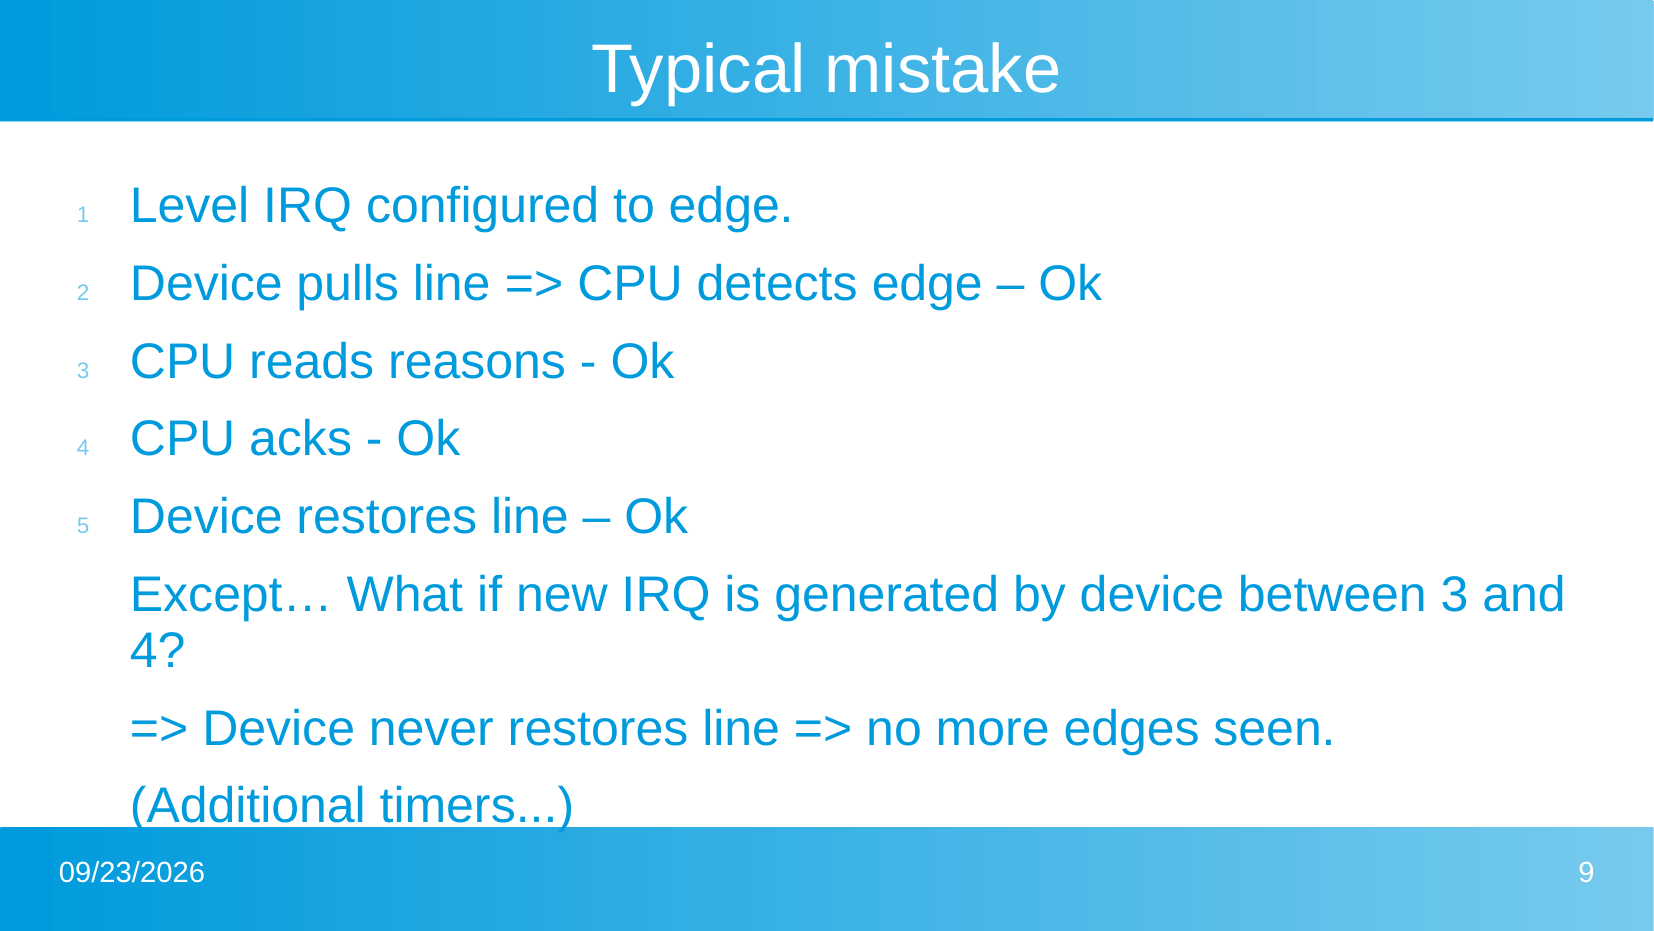

# Typical mistake
Level IRQ configured to edge.
Device pulls line	=> CPU detects edge – Ok
CPU reads reasons - Ok
CPU acks - Ok
Device restores line – Ok
Except… What if new IRQ is generated by device between 3 and 4?
=> Device never restores line => no more edges seen.
(Additional timers...)
9